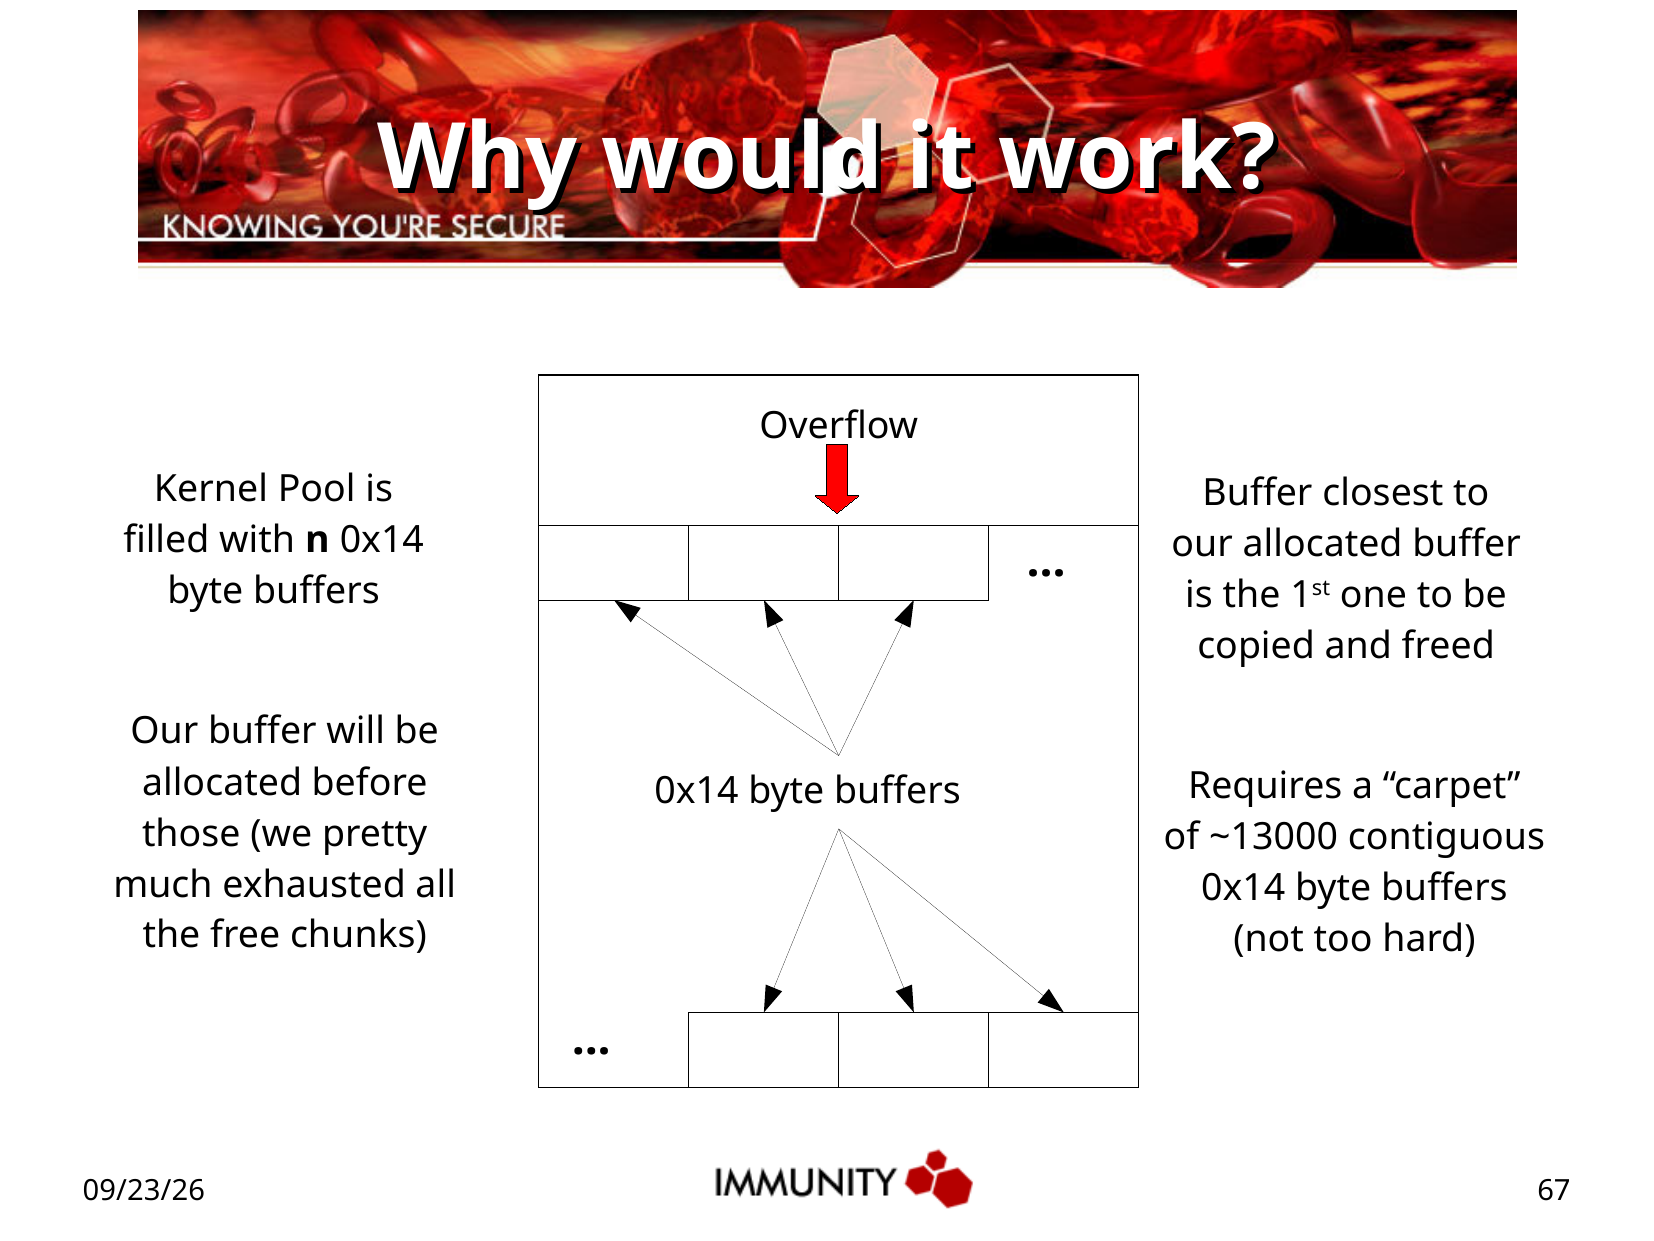

# Why would it work?
Overflow
Kernel Pool is
filled with n 0x14
byte buffers
Buffer closest to
our allocated buffer
is the 1st one to be
copied and freed
...
Our buffer will be
allocated before
those (we pretty
much exhausted all
the free chunks)
Requires a “carpet”
of ~13000 contiguous
0x14 byte buffers
(not too hard)
0x14 byte buffers
...
67